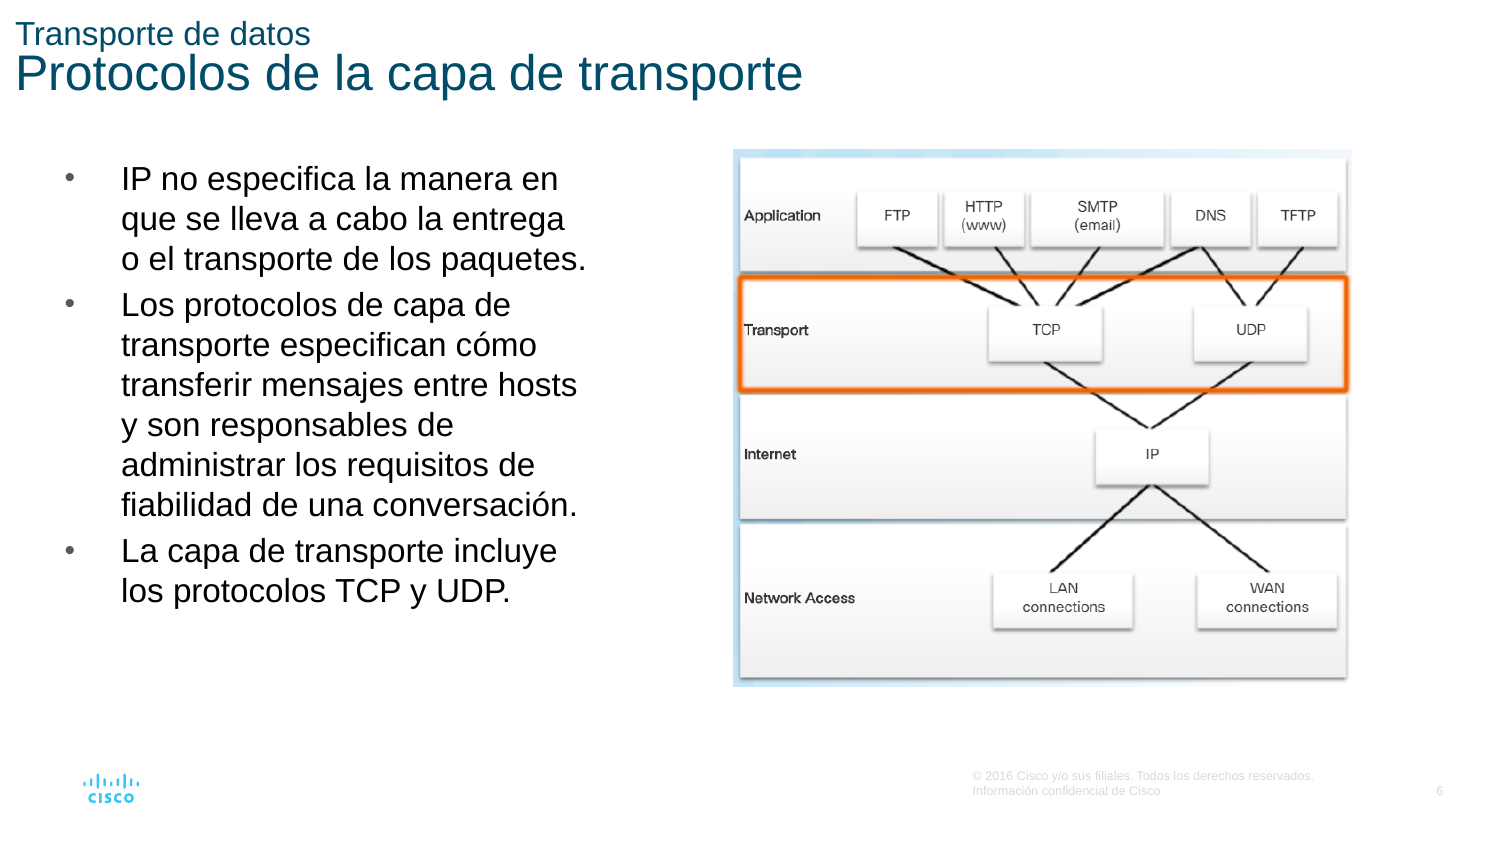

# Transporte de datos Protocolos de la capa de transporte
IP no especifica la manera en que se lleva a cabo la entrega o el transporte de los paquetes.
Los protocolos de capa de transporte especifican cómo transferir mensajes entre hosts y son responsables de administrar los requisitos de fiabilidad de una conversación.
La capa de transporte incluye los protocolos TCP y UDP.